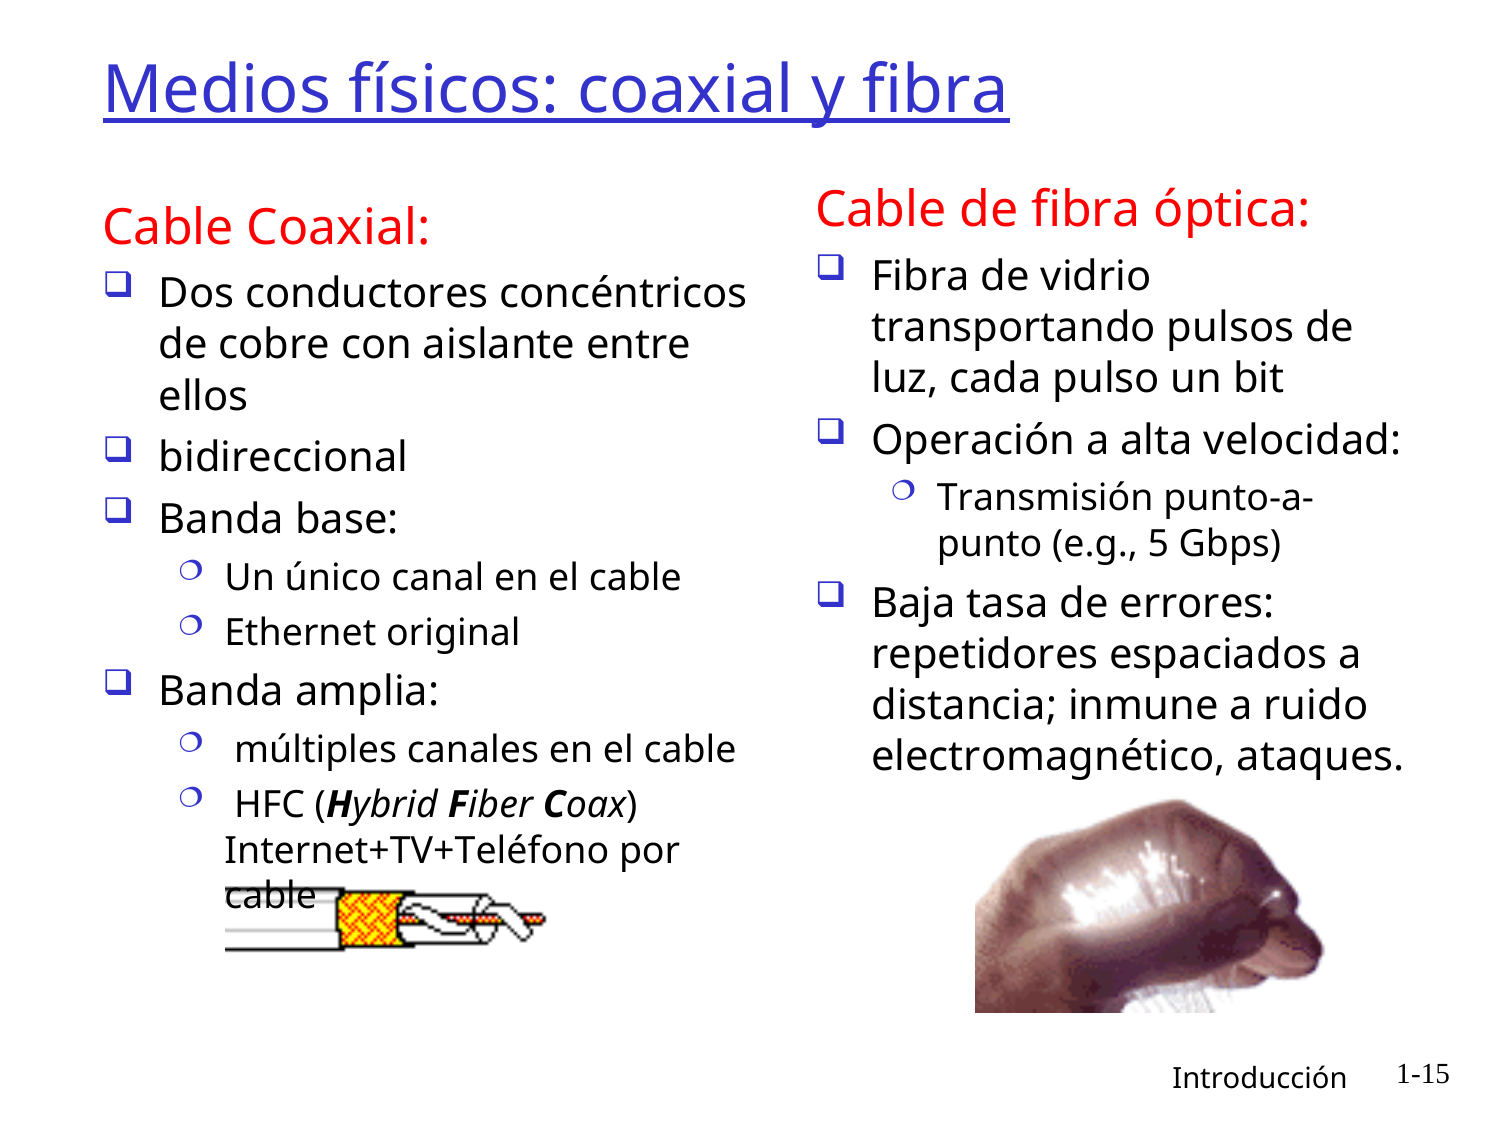

# Medios físicos: coaxial y fibra
Cable de fibra óptica:
Fibra de vidrio transportando pulsos de luz, cada pulso un bit
Operación a alta velocidad:
Transmisión punto-a-punto (e.g., 5 Gbps)
Baja tasa de errores: repetidores espaciados a distancia; inmune a ruido electromagnético, ataques.
Cable Coaxial:
Dos conductores concéntricos de cobre con aislante entre ellos
bidireccional
Banda base:
Un único canal en el cable
Ethernet original
Banda amplia:
 múltiples canales en el cable
 HFC (Hybrid Fiber Coax)
Internet+TV+Teléfono por cable
ELO322
Introducción
15